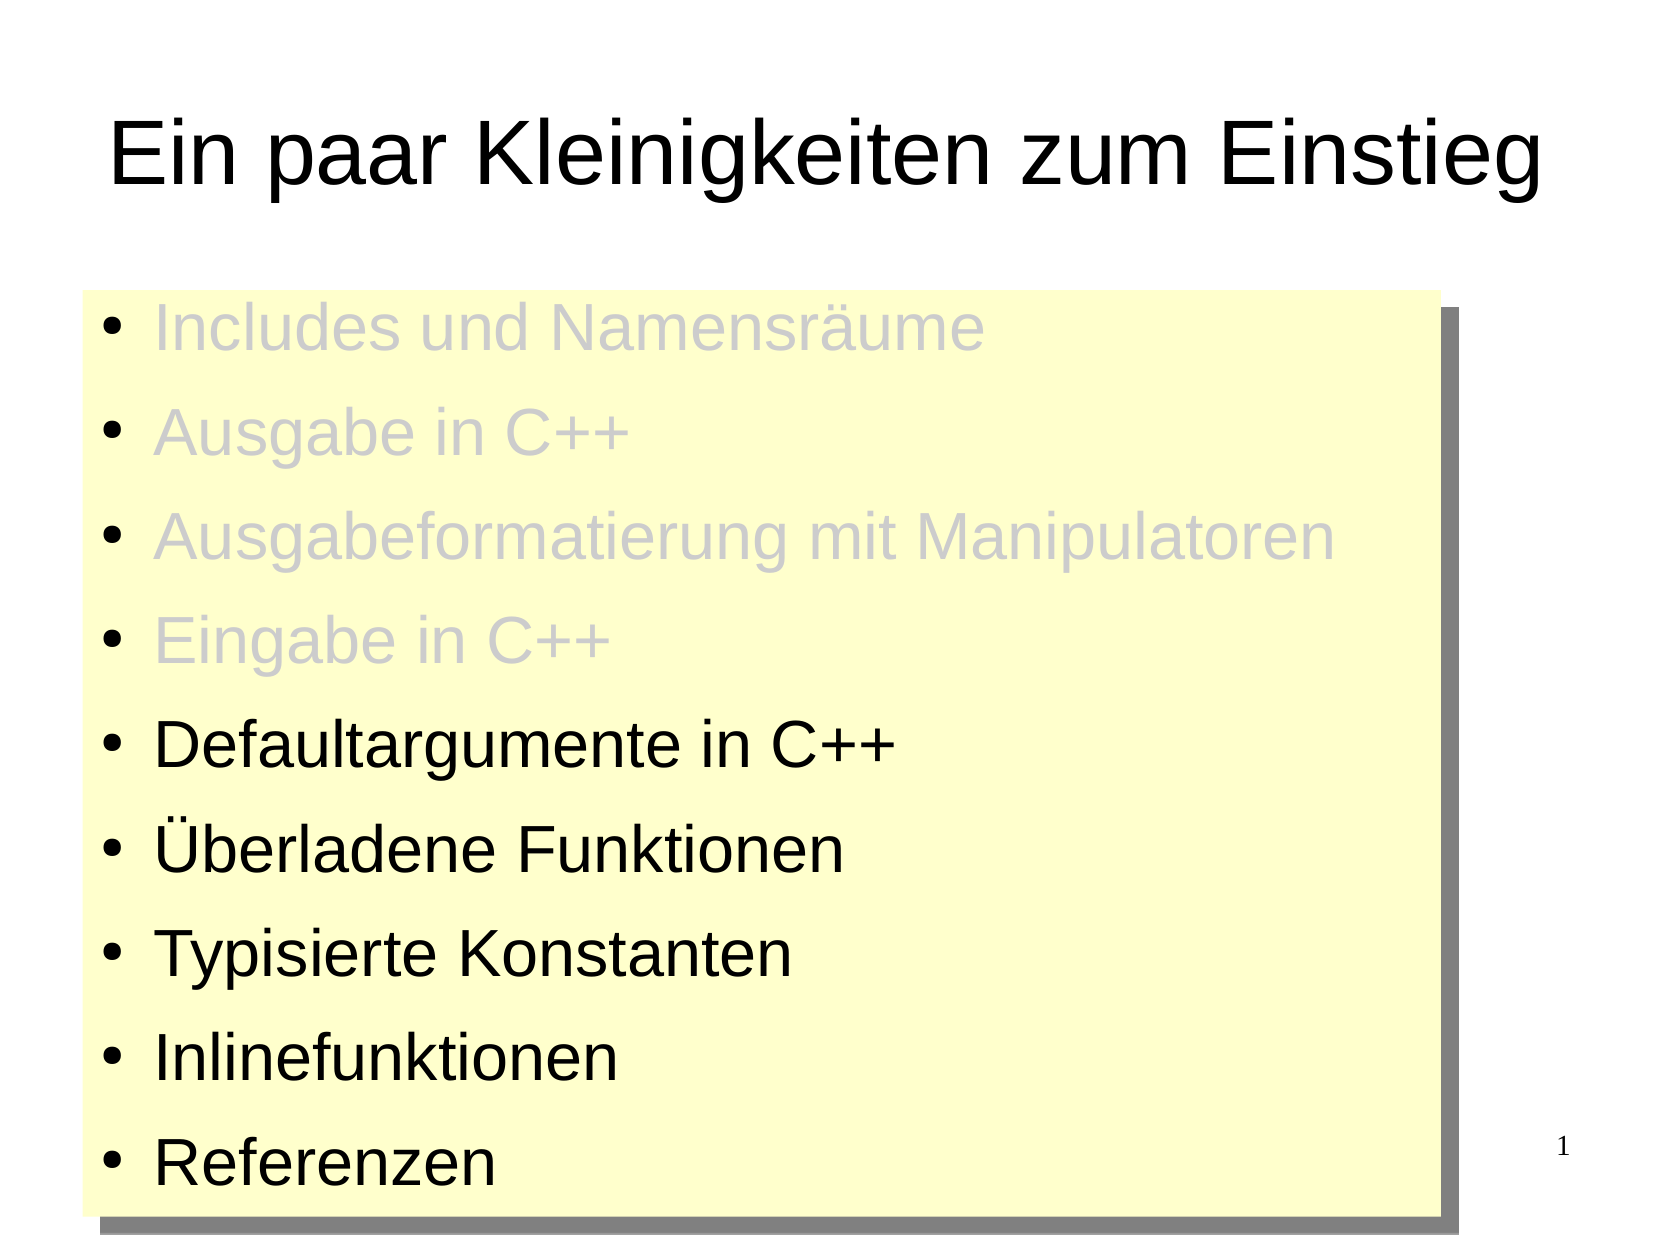

# Ein paar Kleinigkeiten zum Einstieg
Includes und Namensräume
Ausgabe in C++
Ausgabeformatierung mit Manipulatoren
Eingabe in C++
Defaultargumente in C++
Überladene Funktionen
Typisierte Konstanten
Inlinefunktionen
Referenzen
1